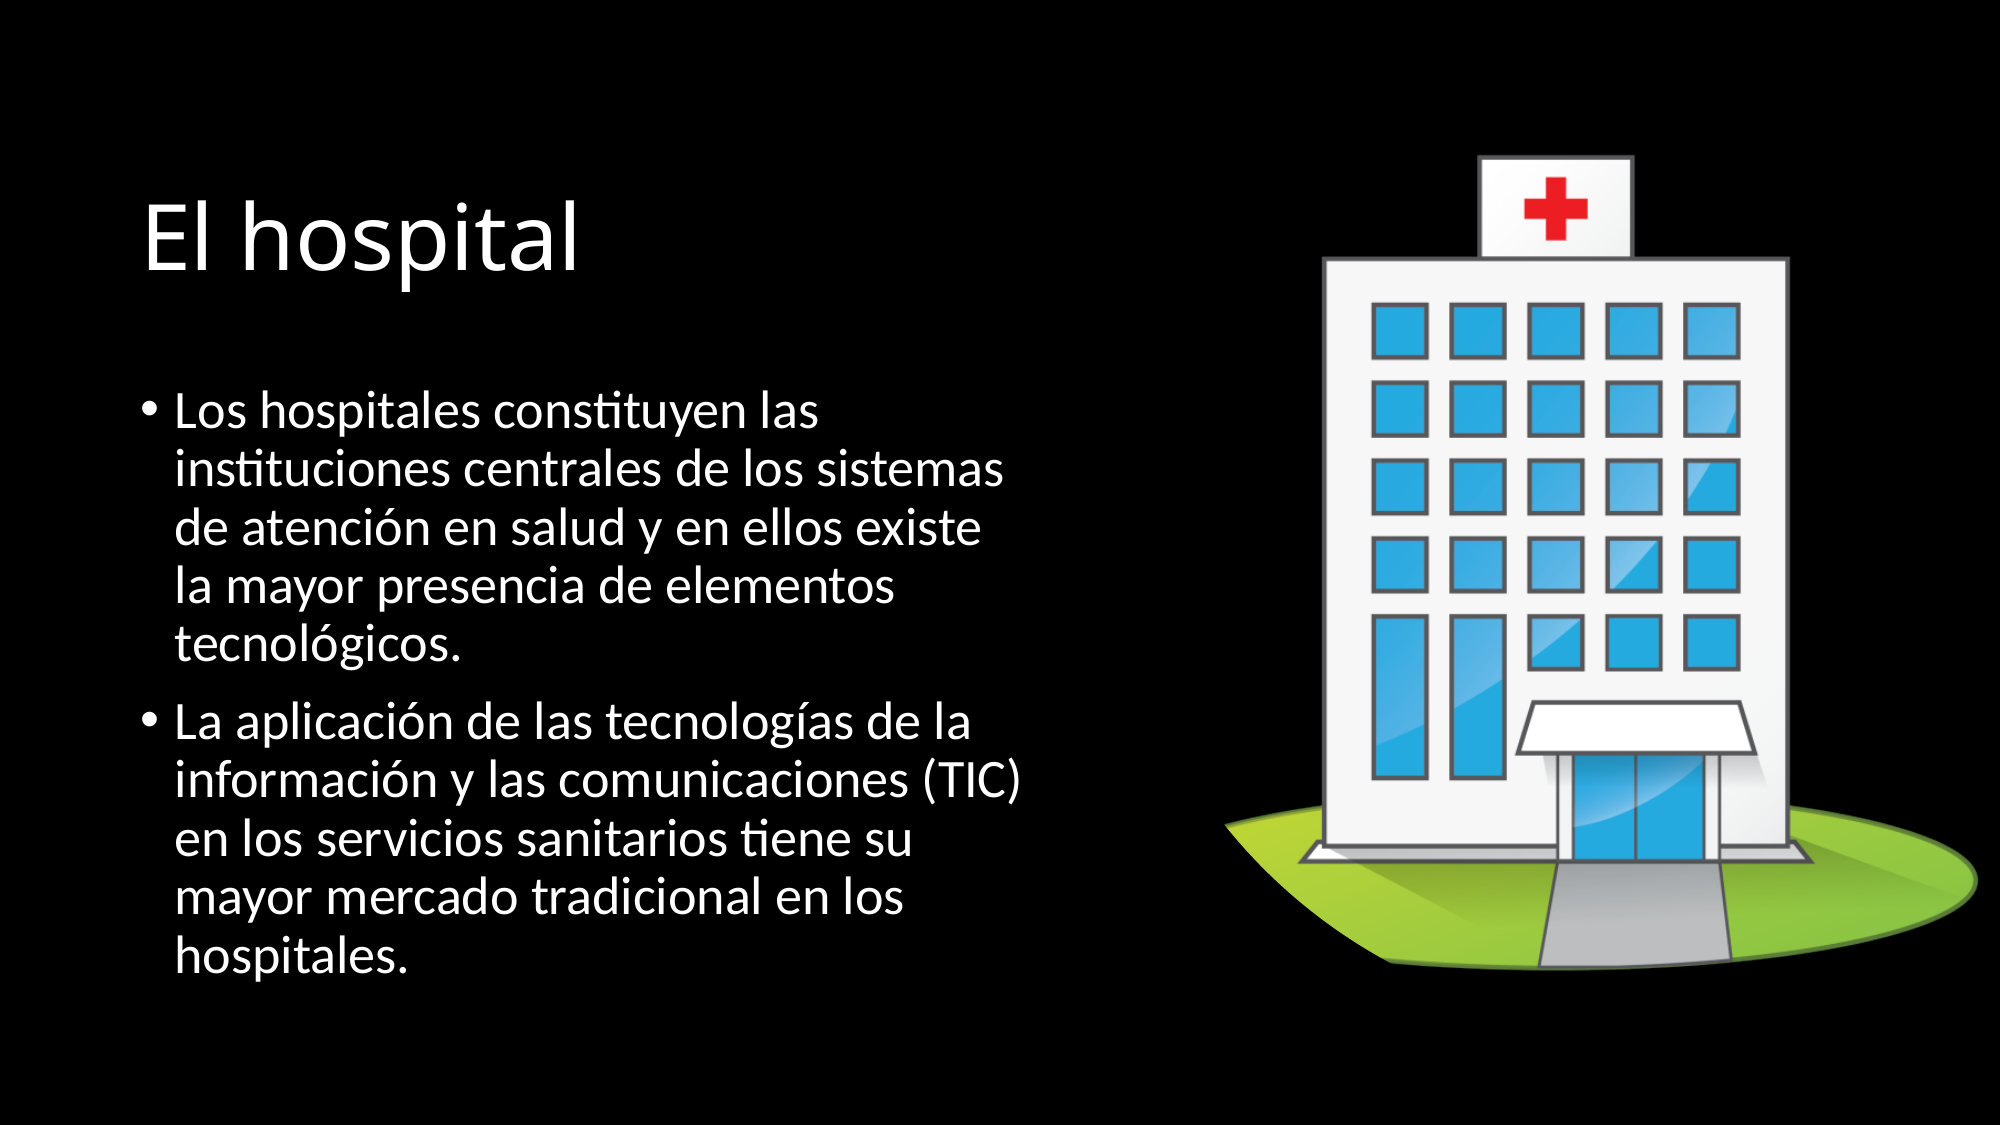

# El hospital
Los hospitales constituyen las instituciones centrales de los sistemas de atención en salud y en ellos existe la mayor presencia de elementos tecnológicos.
La aplicación de las tecnologías de la información y las comunicaciones (TIC) en los servicios sanitarios tiene su mayor mercado tradicional en los hospitales.